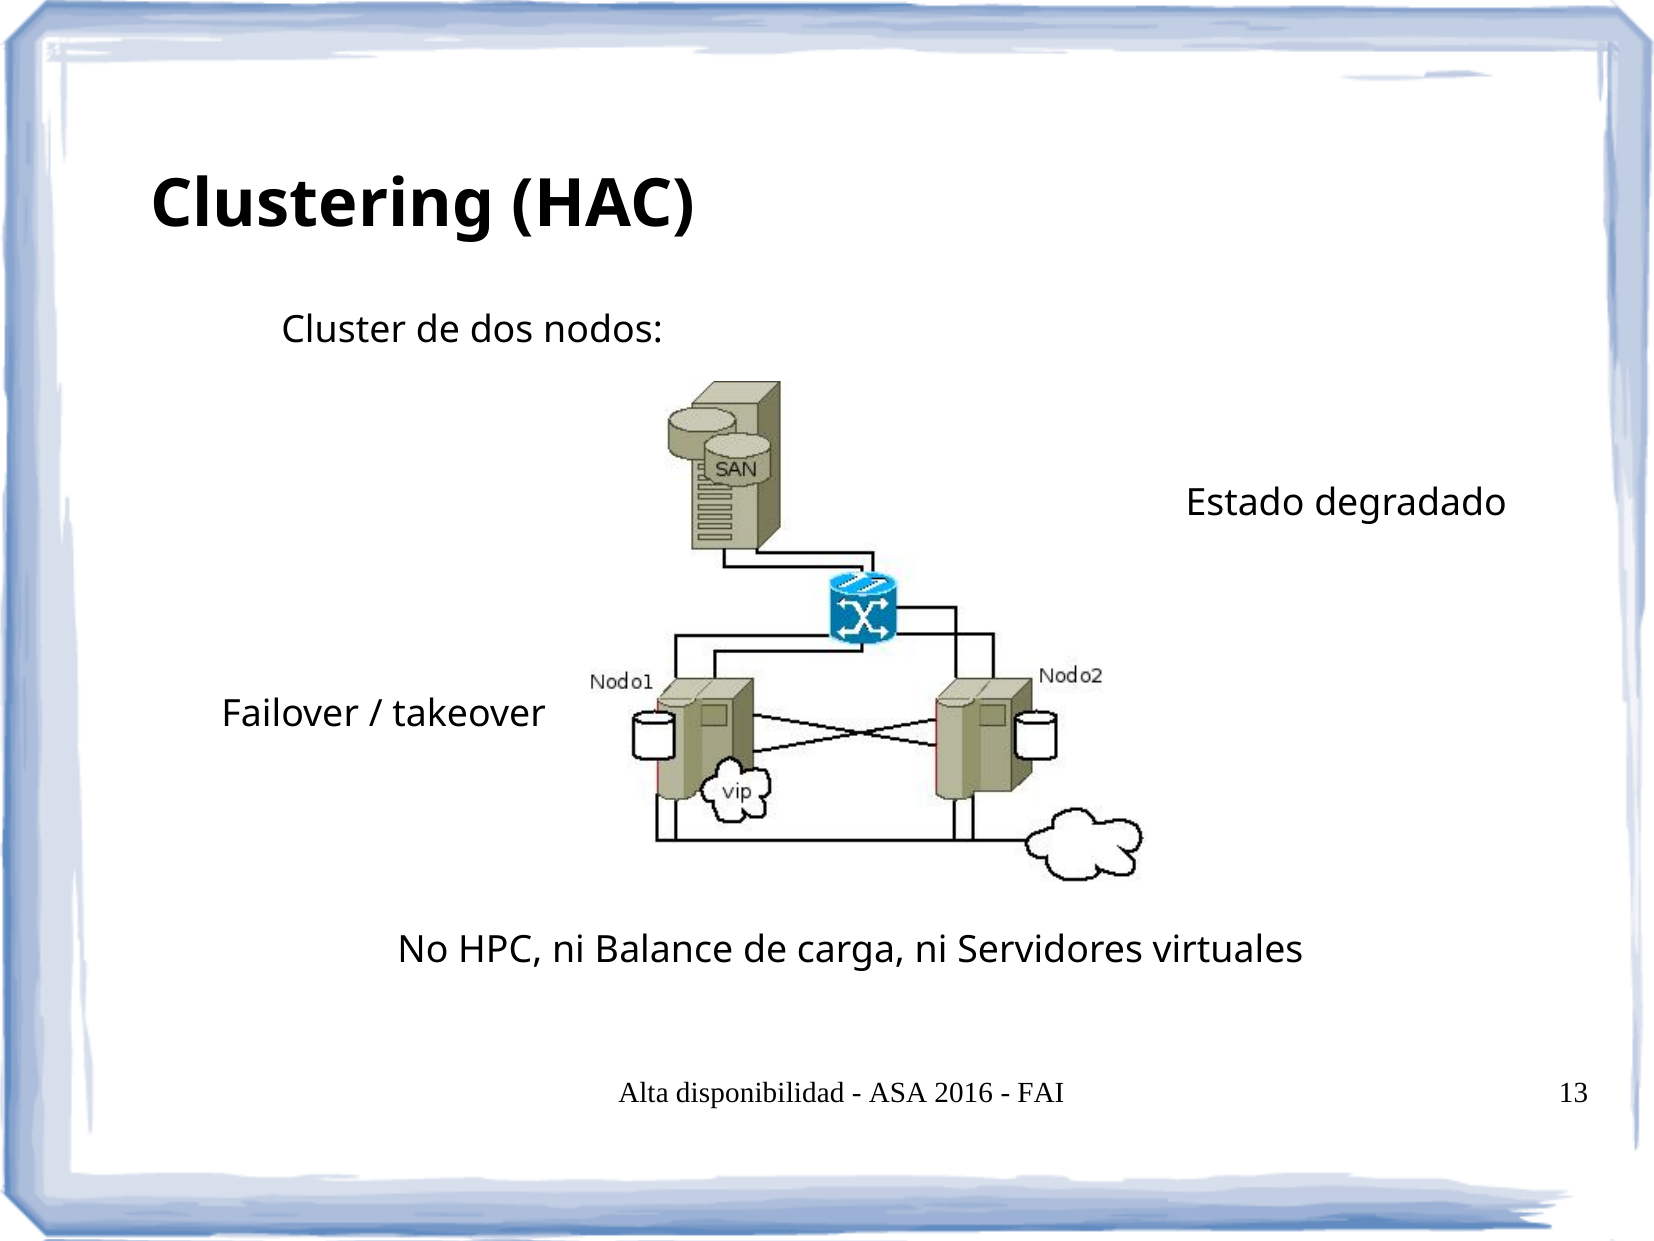

Clustering (HAC)
Cluster de dos nodos:
Estado degradado
Failover / takeover
No HPC, ni Balance de carga, ni Servidores virtuales
Alta disponibilidad - ASA 2016 - FAI
13